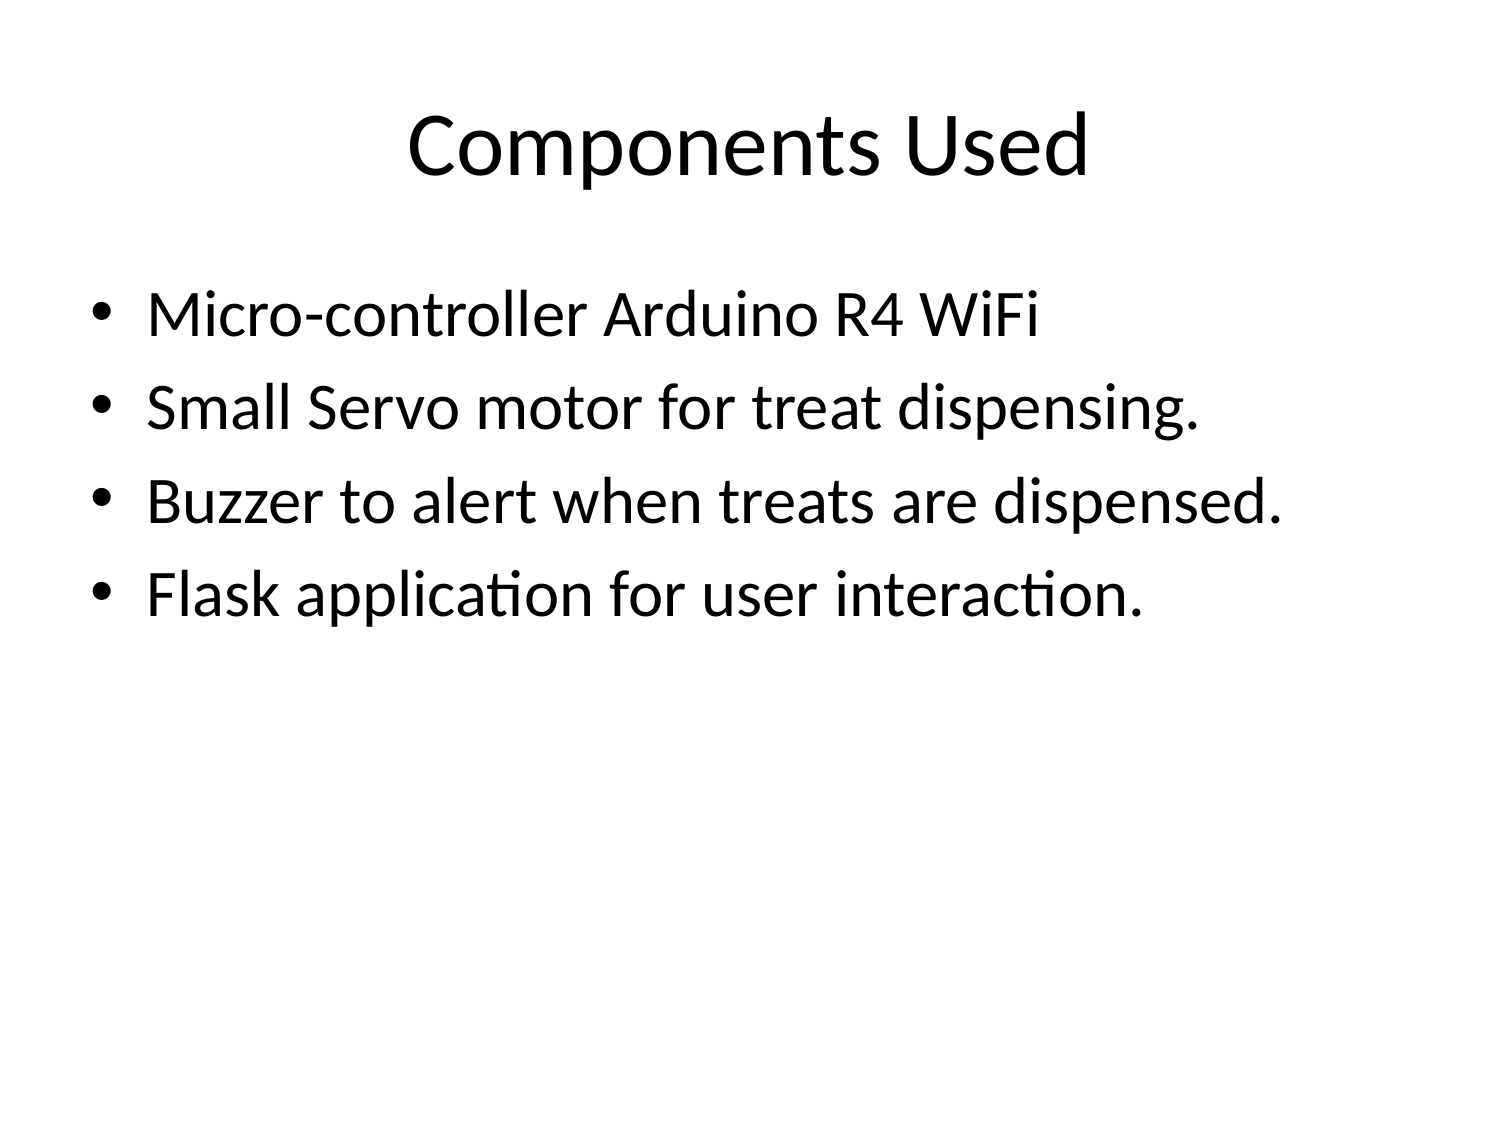

# Components Used
Micro-controller Arduino R4 WiFi
Small Servo motor for treat dispensing.
Buzzer to alert when treats are dispensed.
Flask application for user interaction.